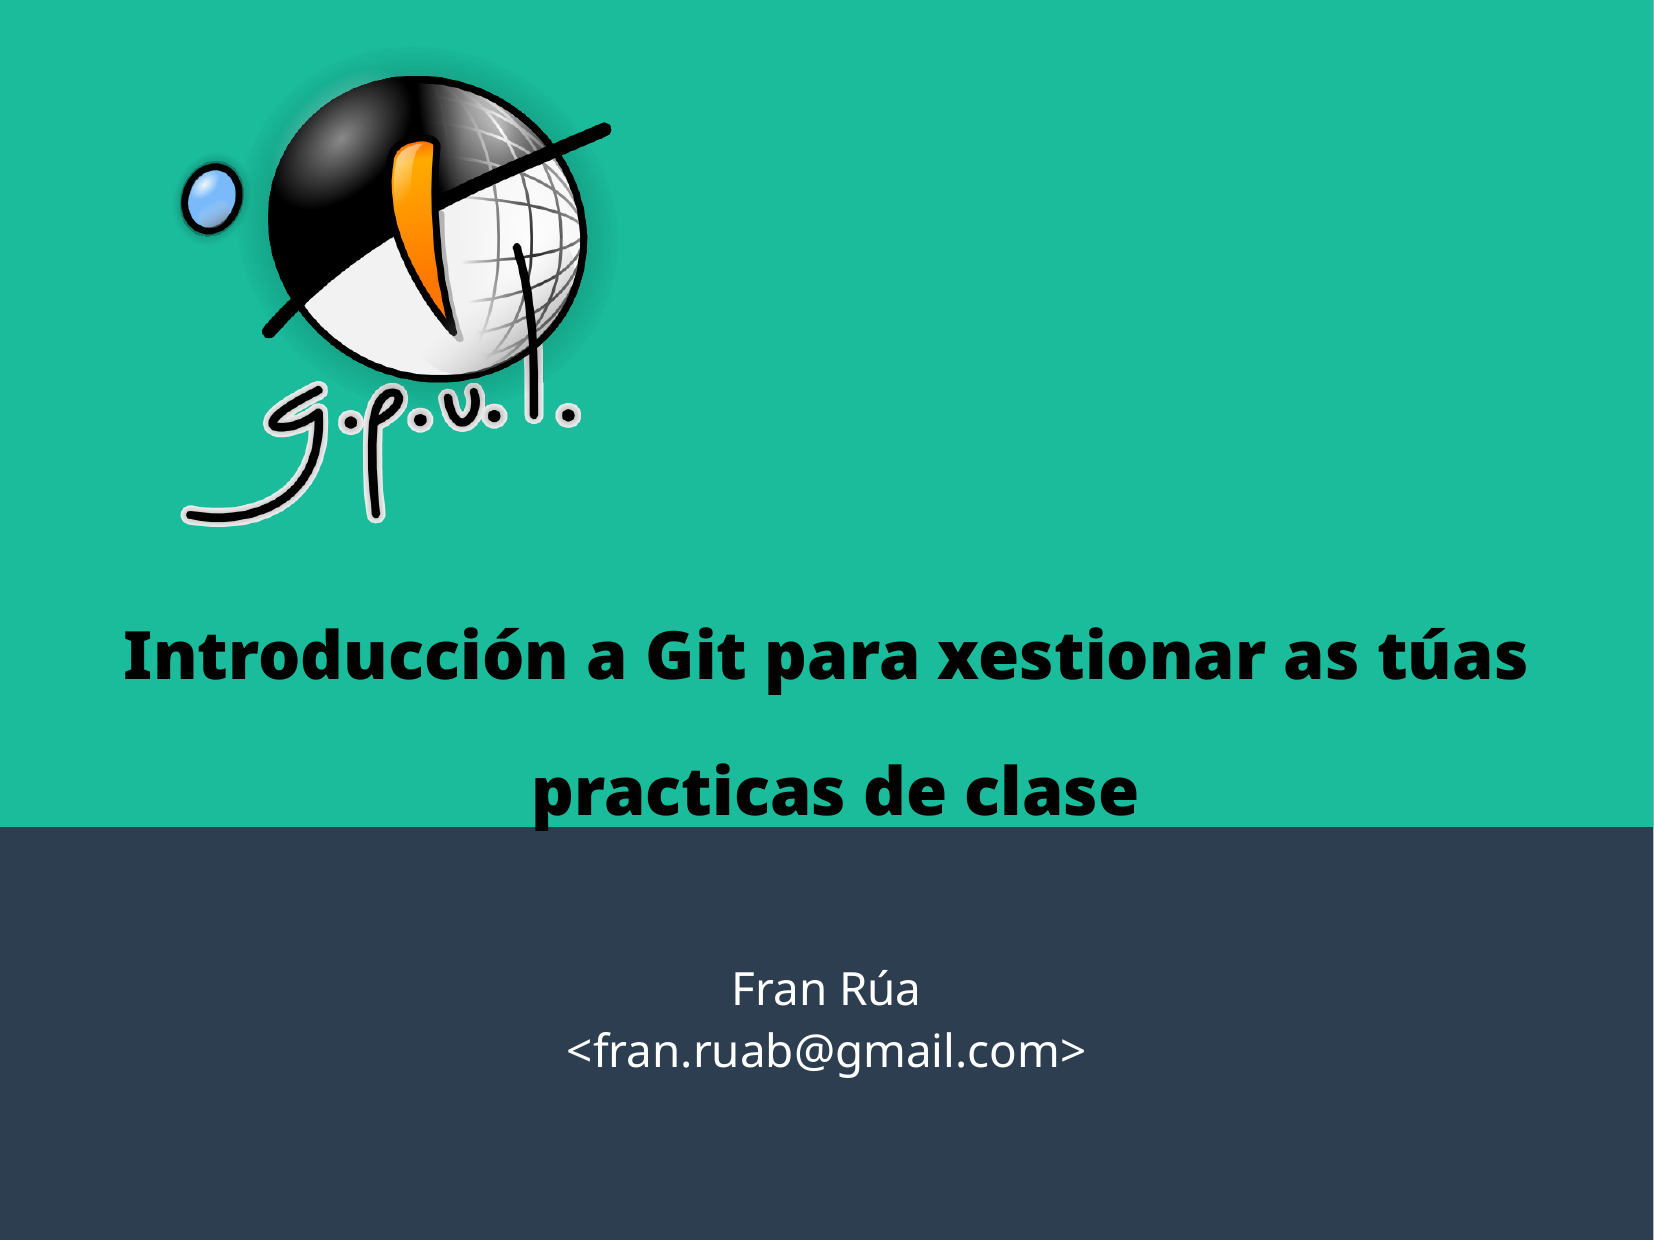

# Introducción a Git para xestionar as túas practicas de clase
Fran Rúa
<fran.ruab@gmail.com>